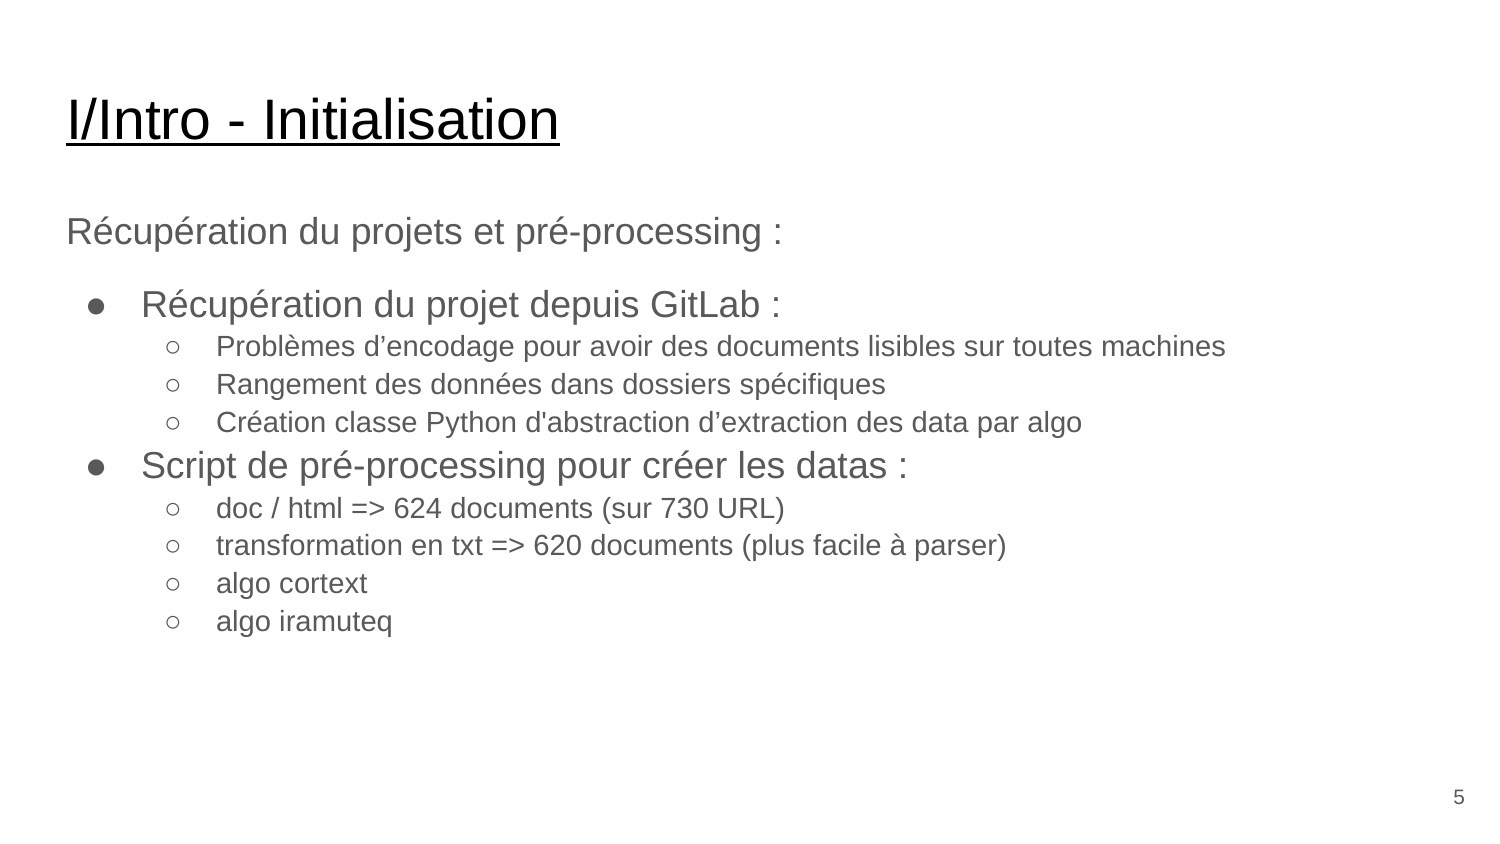

# I/Intro - Initialisation
Récupération du projets et pré-processing :
Récupération du projet depuis GitLab :
Problèmes d’encodage pour avoir des documents lisibles sur toutes machines
Rangement des données dans dossiers spécifiques
Création classe Python d'abstraction d’extraction des data par algo
Script de pré-processing pour créer les datas :
doc / html => 624 documents (sur 730 URL)
transformation en txt => 620 documents (plus facile à parser)
algo cortext
algo iramuteq